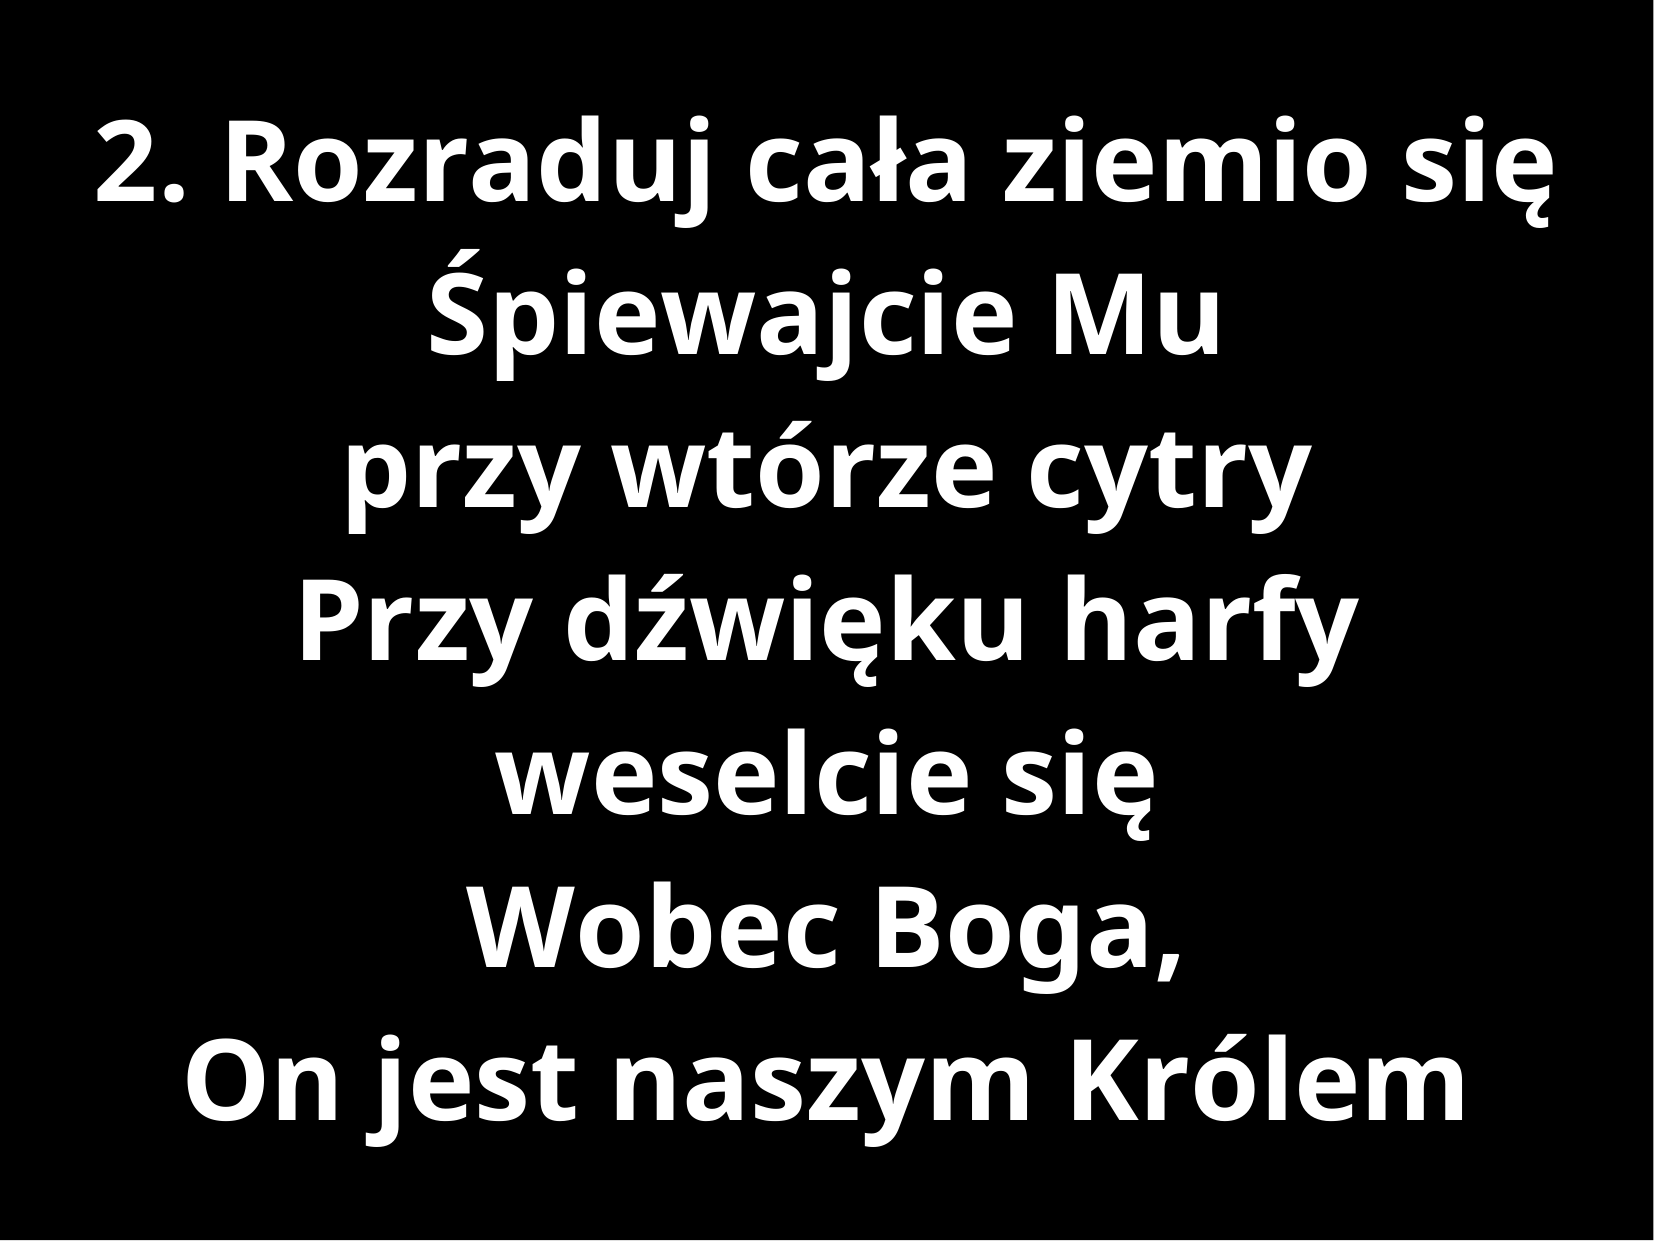

# 2. Rozraduj cała ziemio się Śpiewajcie Mu przy wtórze cytry Przy dźwięku harfy weselcie się Wobec Boga, On jest naszym Królem